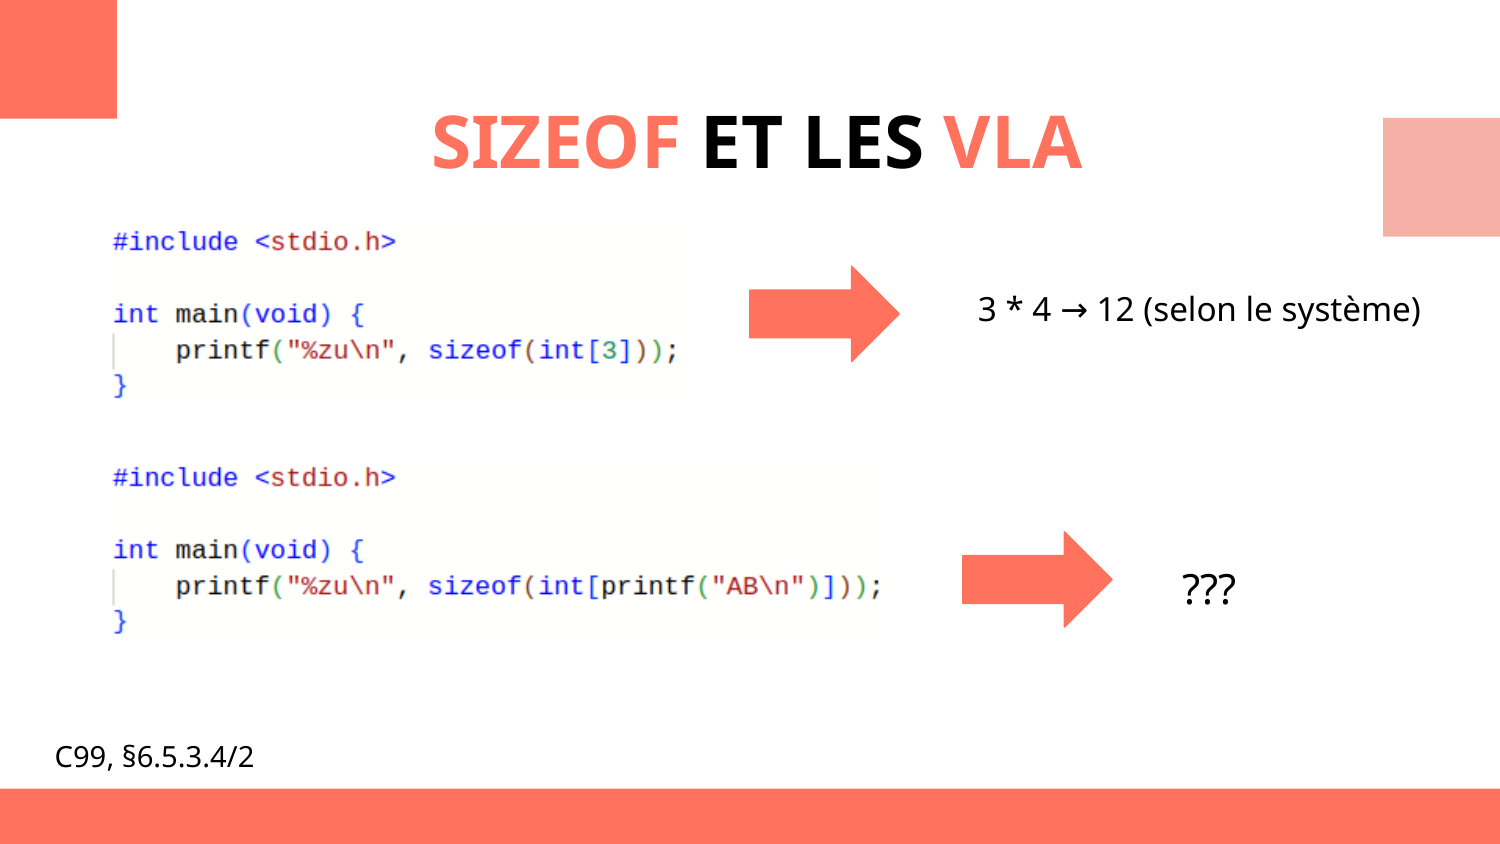

# SIZEOF ET LES VLA
3 * 4 → 12 (selon le système)
???
C99, §6.5.3.4/2